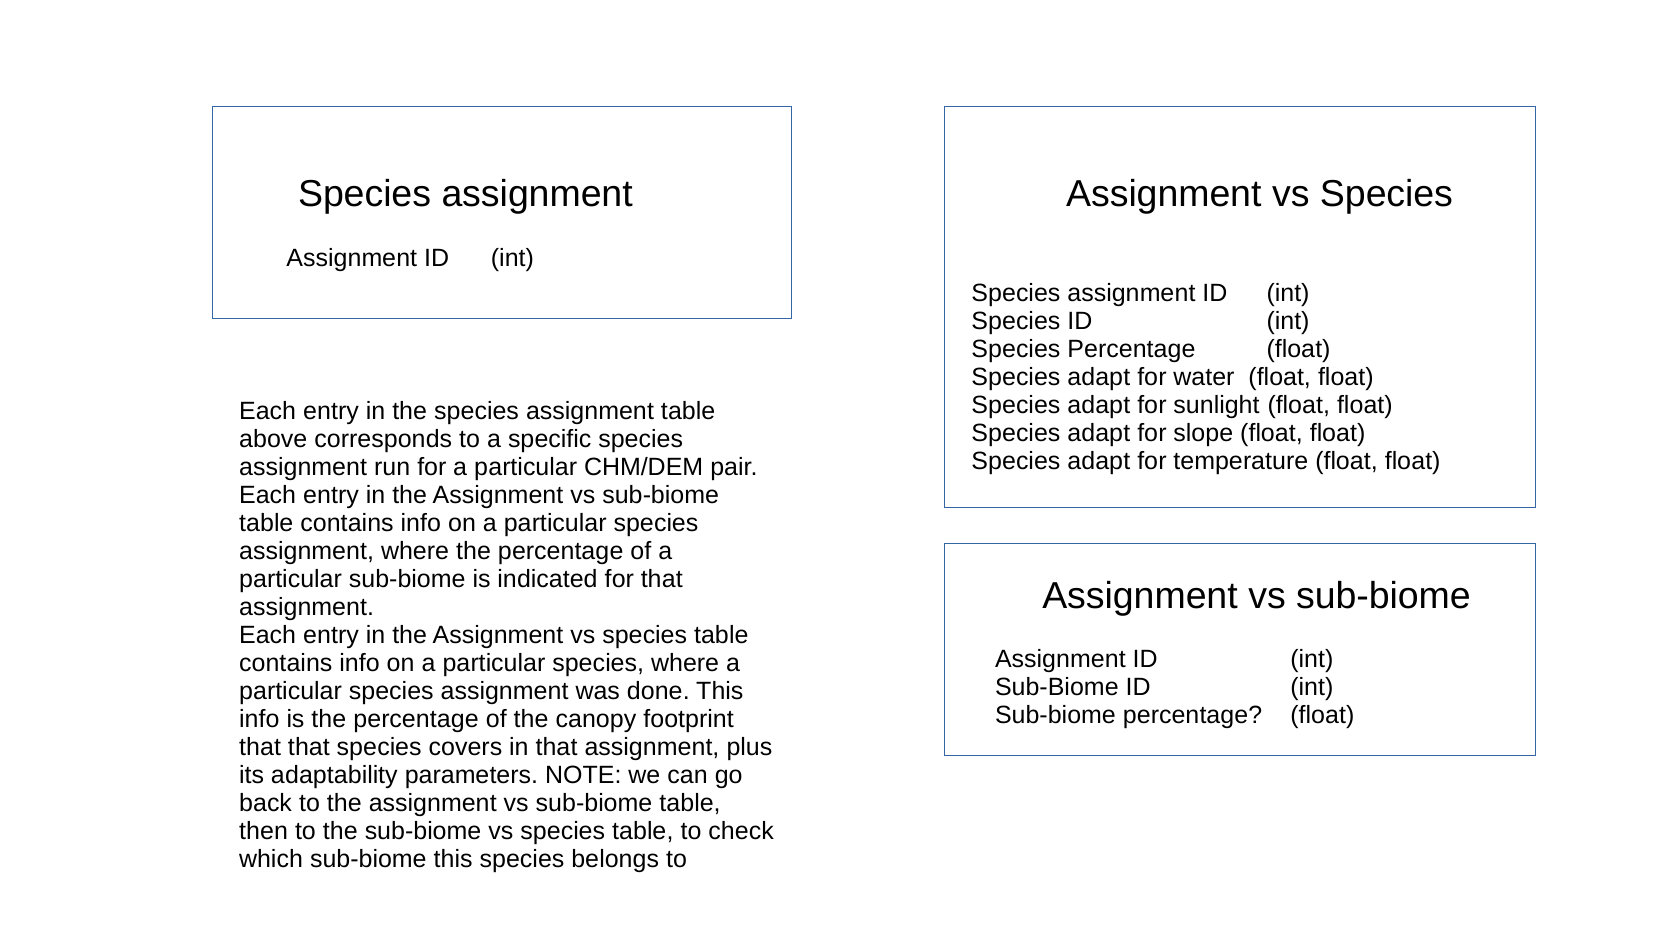

Species assignment
Assignment vs Species
Assignment ID (int)
Species assignment ID	(int)
Species ID			(int)
Species Percentage	(float)
Species adapt for water (float, float)
Species adapt for sunlight (float, float)
Species adapt for slope (float, float)
Species adapt for temperature (float, float)
Each entry in the species assignment table above corresponds to a specific species assignment run for a particular CHM/DEM pair.
Each entry in the Assignment vs sub-biome table contains info on a particular species assignment, where the percentage of a particular sub-biome is indicated for that assignment.
Each entry in the Assignment vs species table contains info on a particular species, where a particular species assignment was done. This info is the percentage of the canopy footprint that that species covers in that assignment, plus its adaptability parameters. NOTE: we can go back to the assignment vs sub-biome table, then to the sub-biome vs species table, to check which sub-biome this species belongs to
Assignment vs sub-biome
Assignment ID		(int)
Sub-Biome ID		(int)
Sub-biome percentage?	(float)